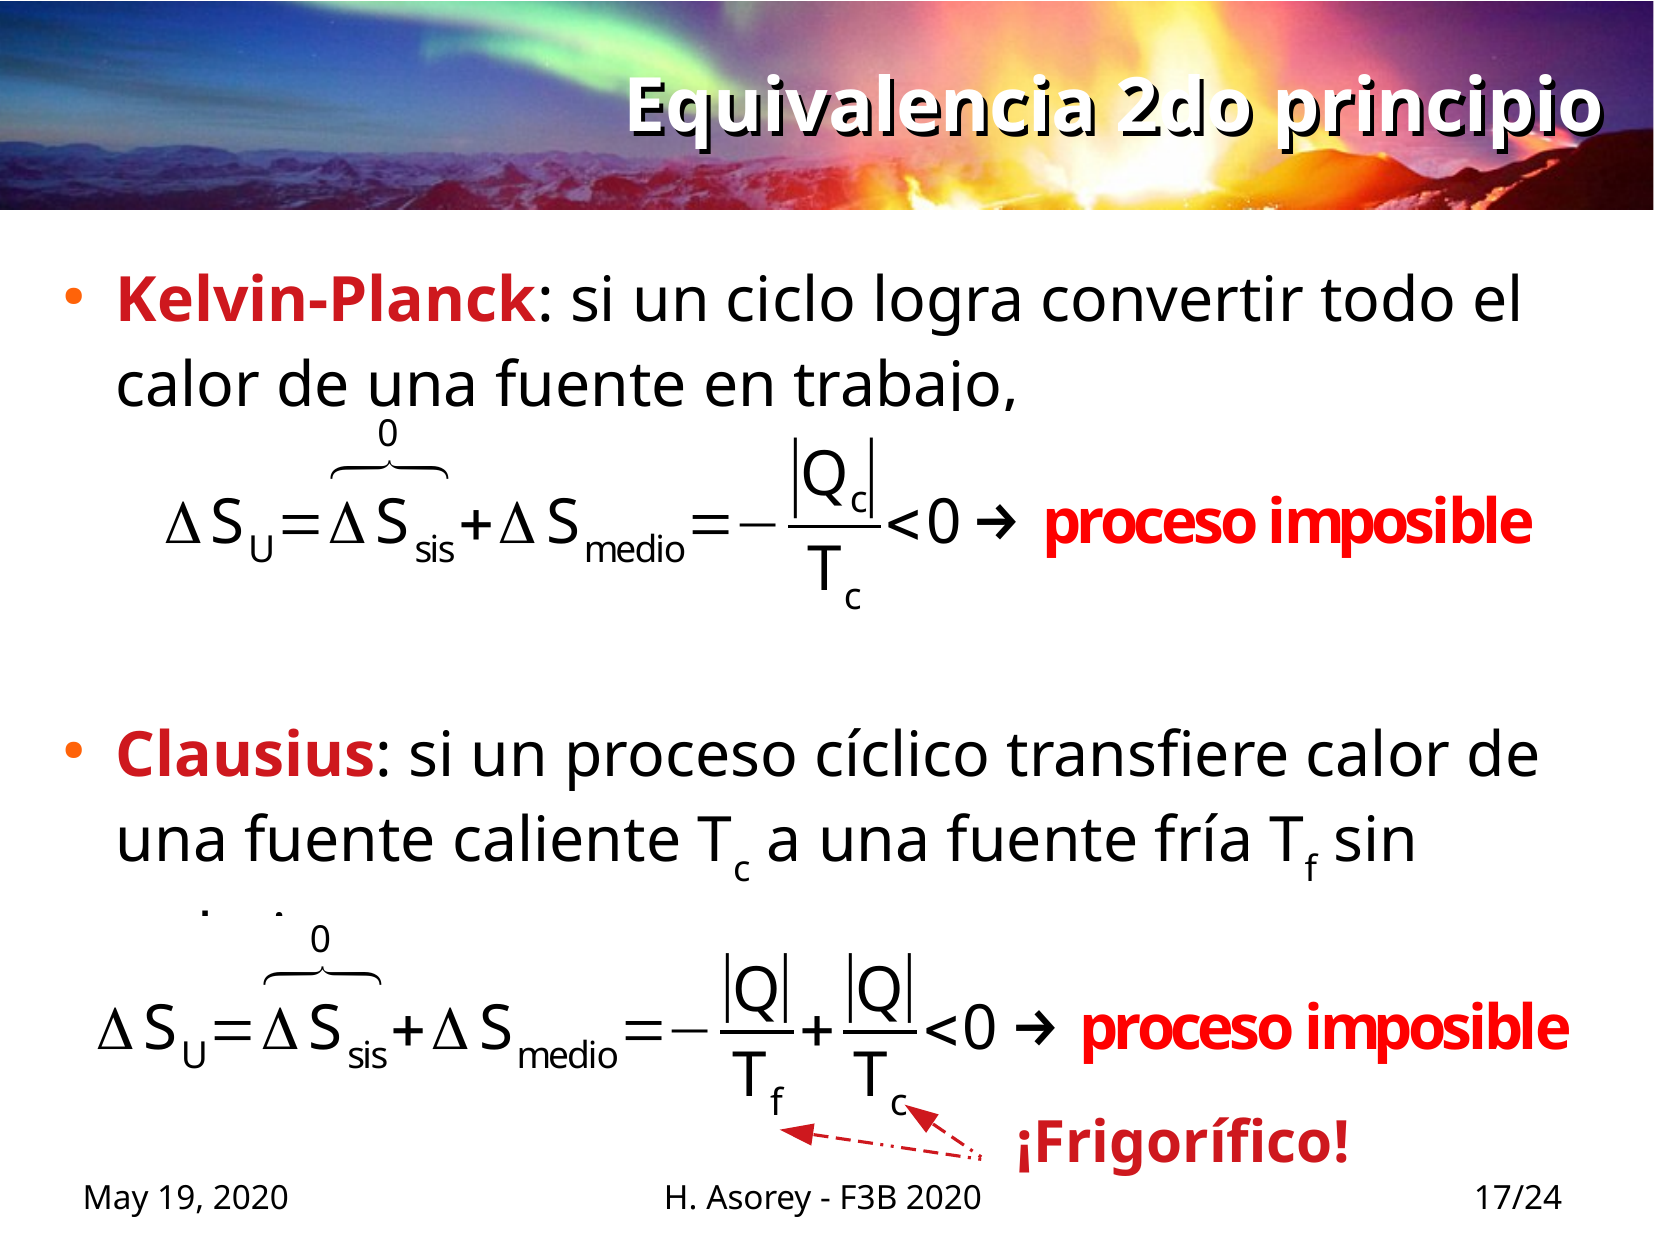

# Equivalencia 2do principio
Kelvin-Planck: si un ciclo logra convertir todo el calor de una fuente en trabajo,
Clausius: si un proceso cíclico transfiere calor de una fuente caliente Tc a una fuente fría Tf sin trabajo externo,
|Qc|=|Qf|=Q, pero Tf<Tc:
¡Frigorífico!
May 19, 2020
H. Asorey - F3B 2020
17